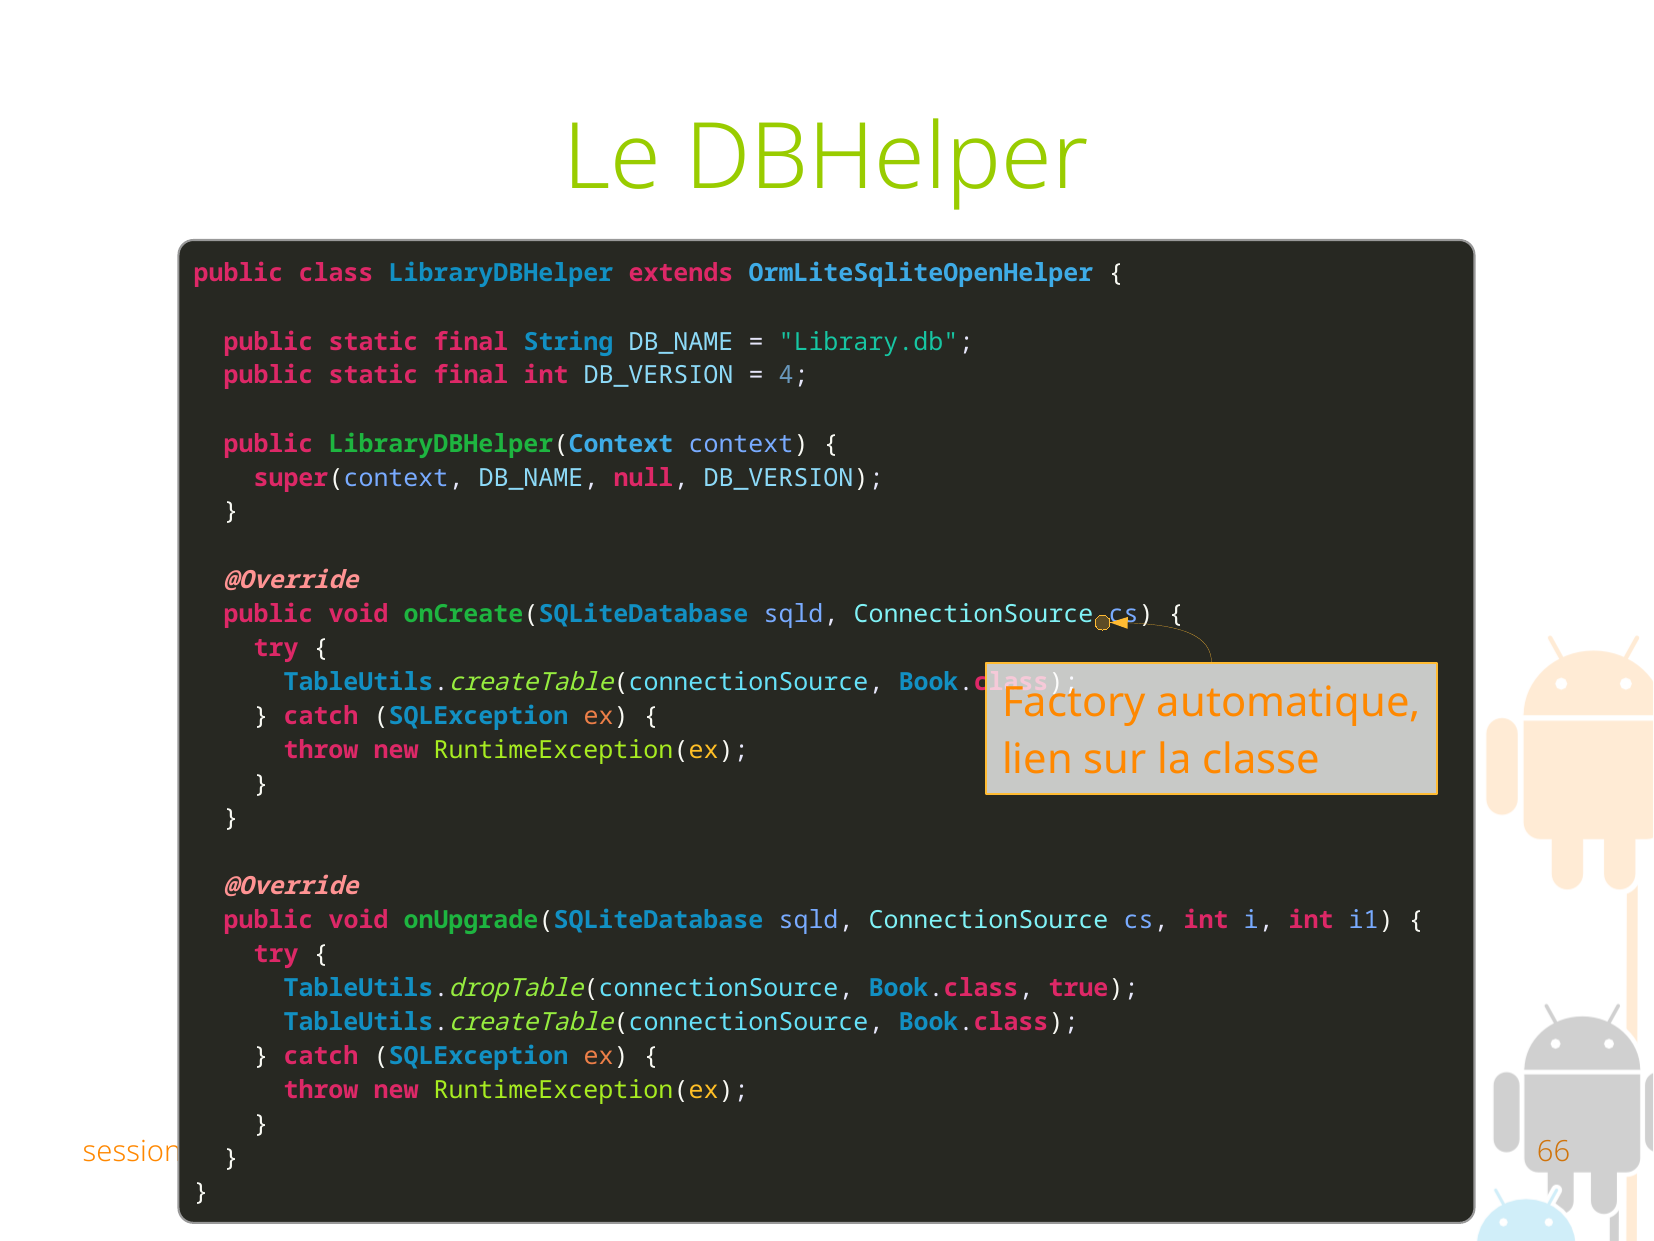

# Le DBHelper
public class LibraryDBHelper extends OrmLiteSqliteOpenHelper {
 public static final String DB_NAME = "Library.db";
 public static final int DB_VERSION = 4;
 public LibraryDBHelper(Context context) {
 super(context, DB_NAME, null, DB_VERSION);
 }
 @Override
 public void onCreate(SQLiteDatabase sqld, ConnectionSource cs) {
 try {
 TableUtils.createTable(connectionSource, Book.class);
 } catch (SQLException ex) {
 throw new RuntimeException(ex);
 }
 }
 @Override
 public void onUpgrade(SQLiteDatabase sqld, ConnectionSource cs, int i, int i1) {
 try {
 TableUtils.dropTable(connectionSource, Book.class, true);
 TableUtils.createTable(connectionSource, Book.class);
 } catch (SQLException ex) {
 throw new RuntimeException(ex);
 }
 }
}
Factory automatique,
lien sur la classe
session sept 2016
Yann Caron (c) 2014
66